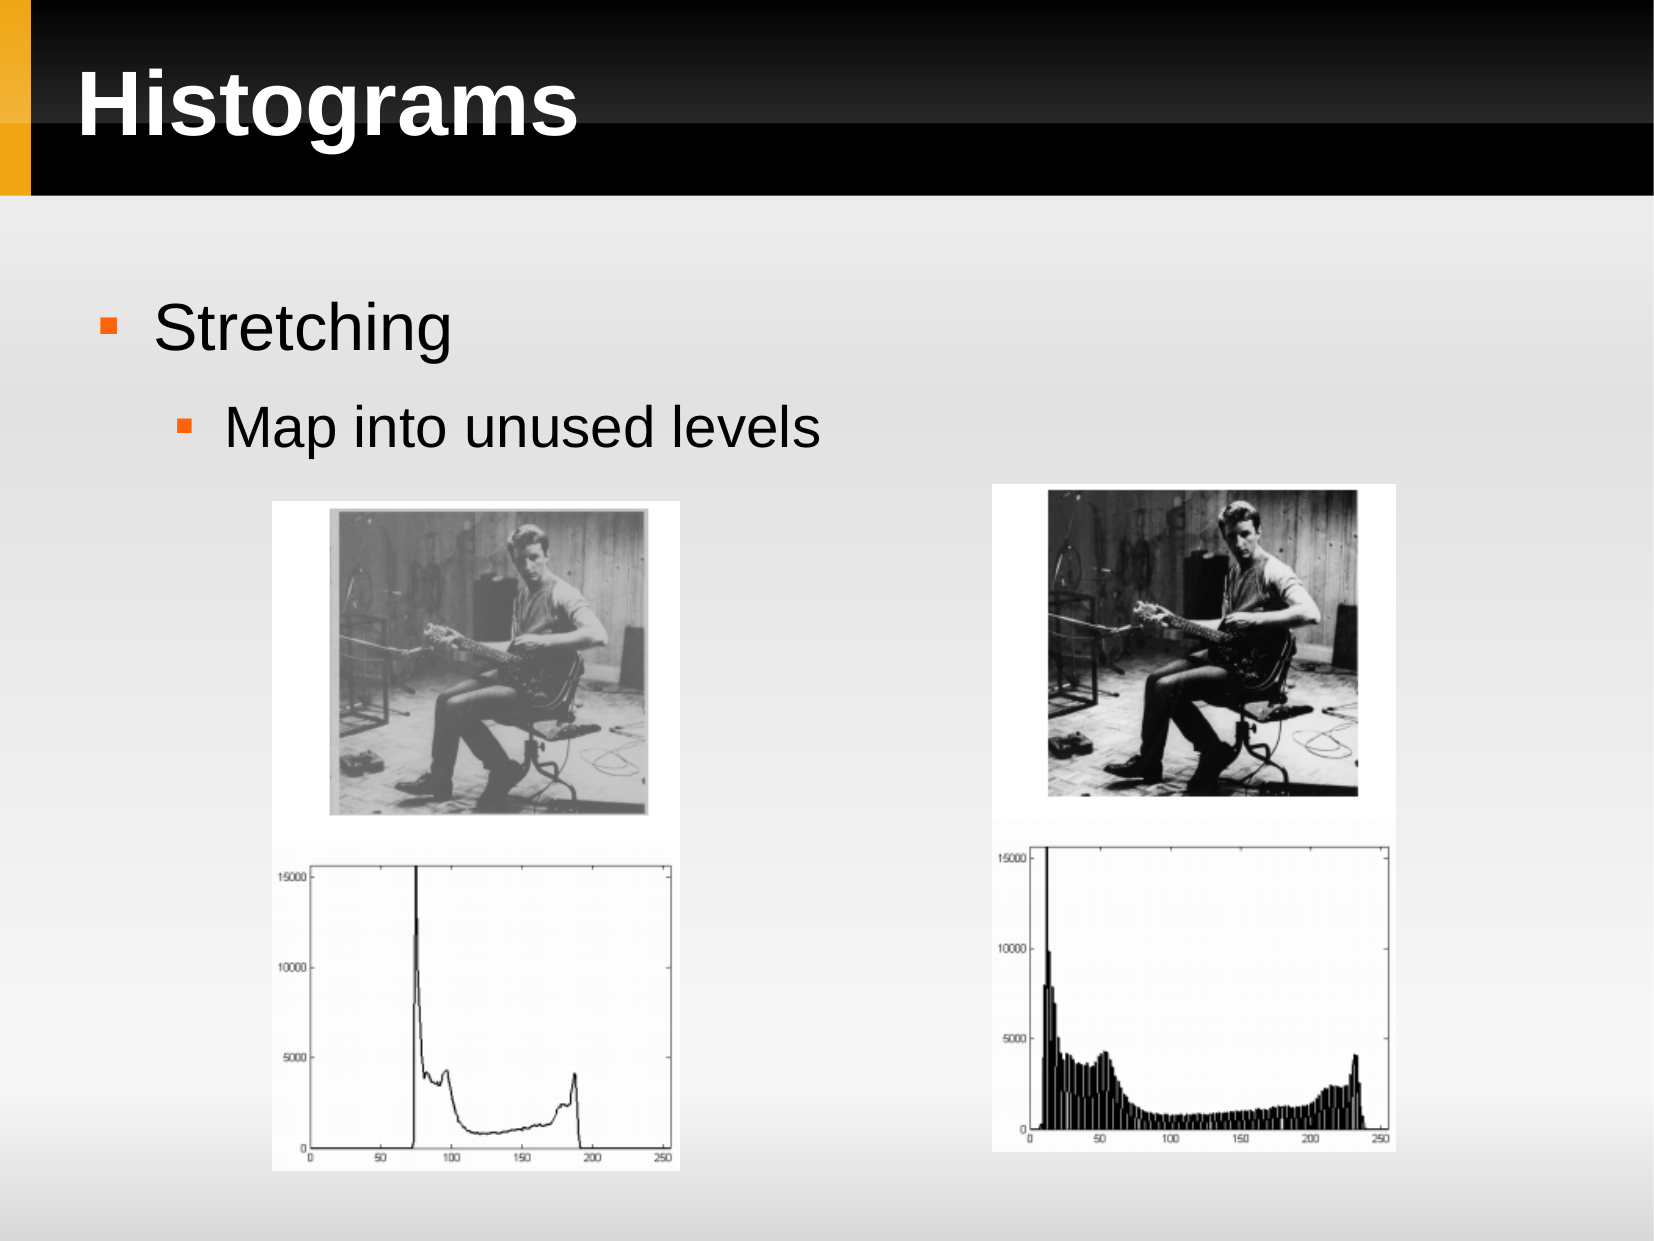

# Histograms
Stretching
Map into unused levels